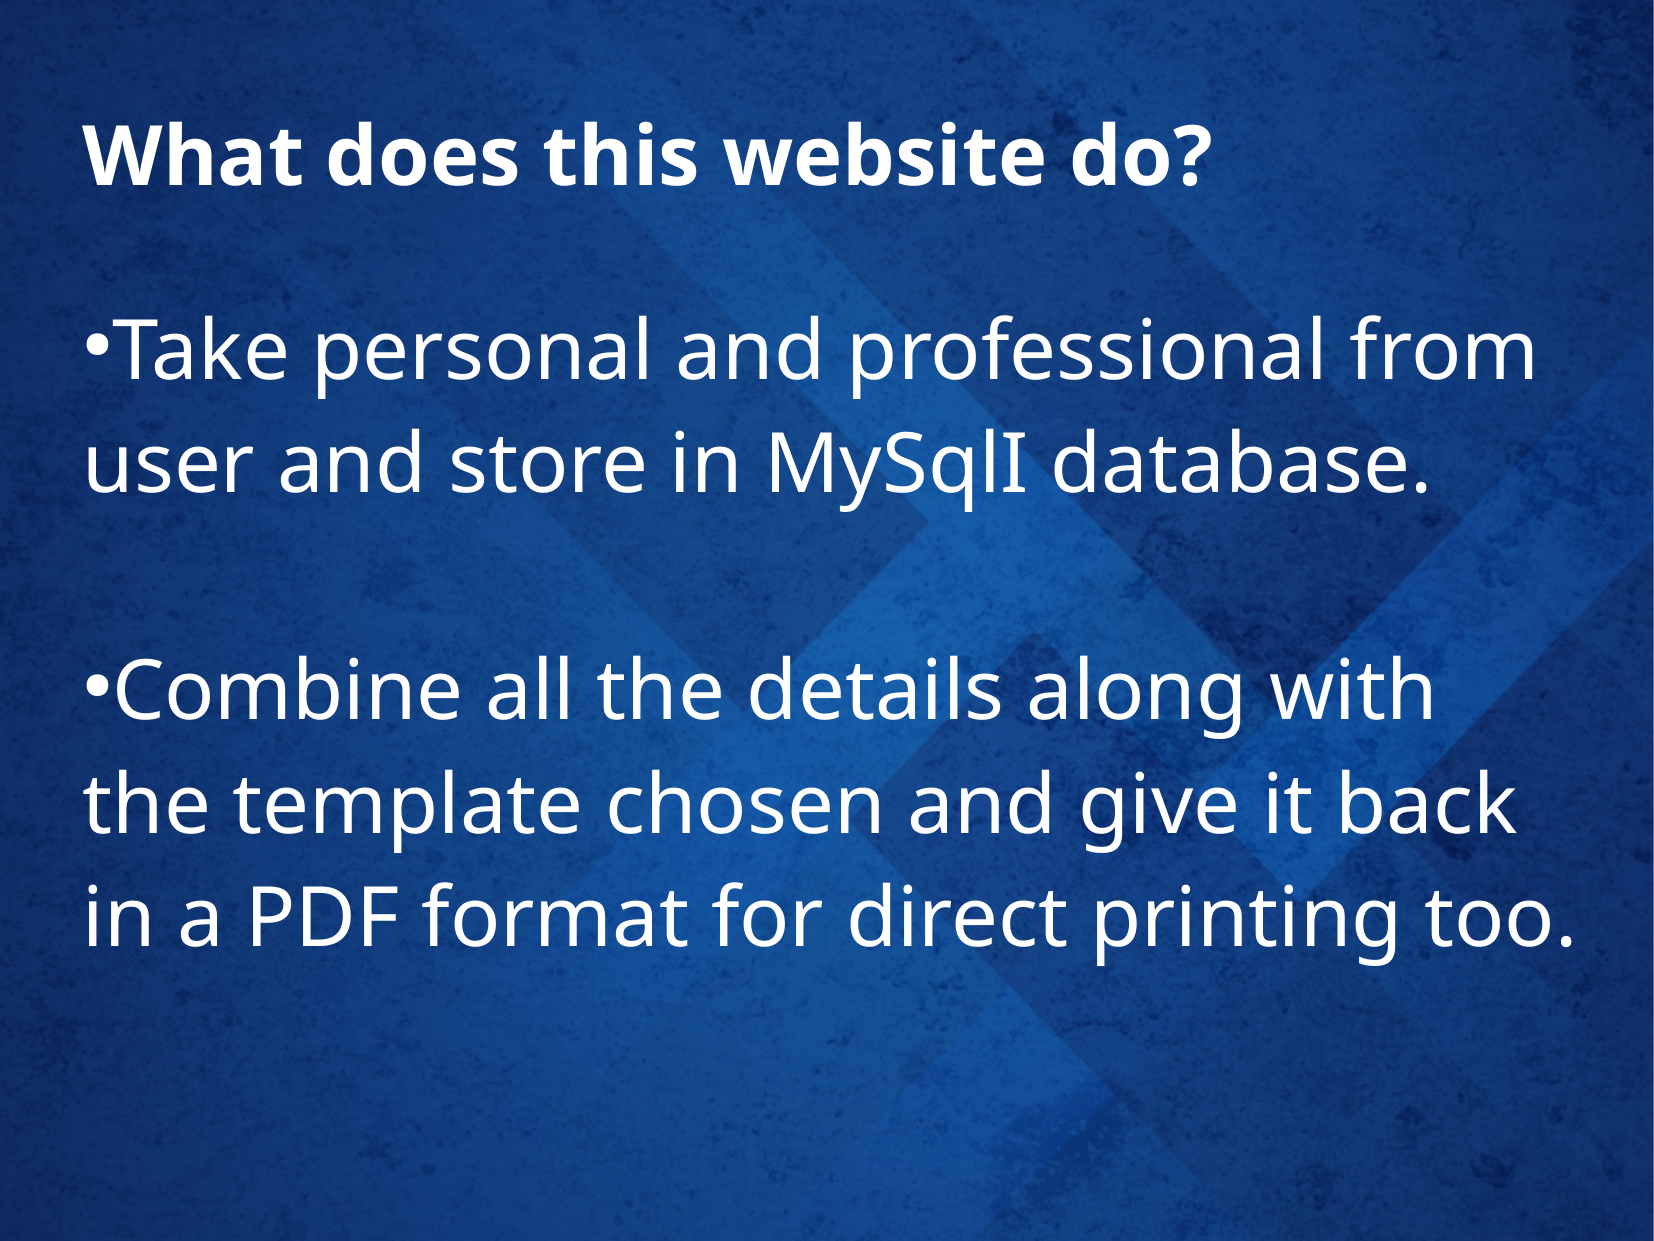

# What does this website do?
Take personal and professional from user and store in MySqlI database.
Combine all the details along with the template chosen and give it back in a PDF format for direct printing too.